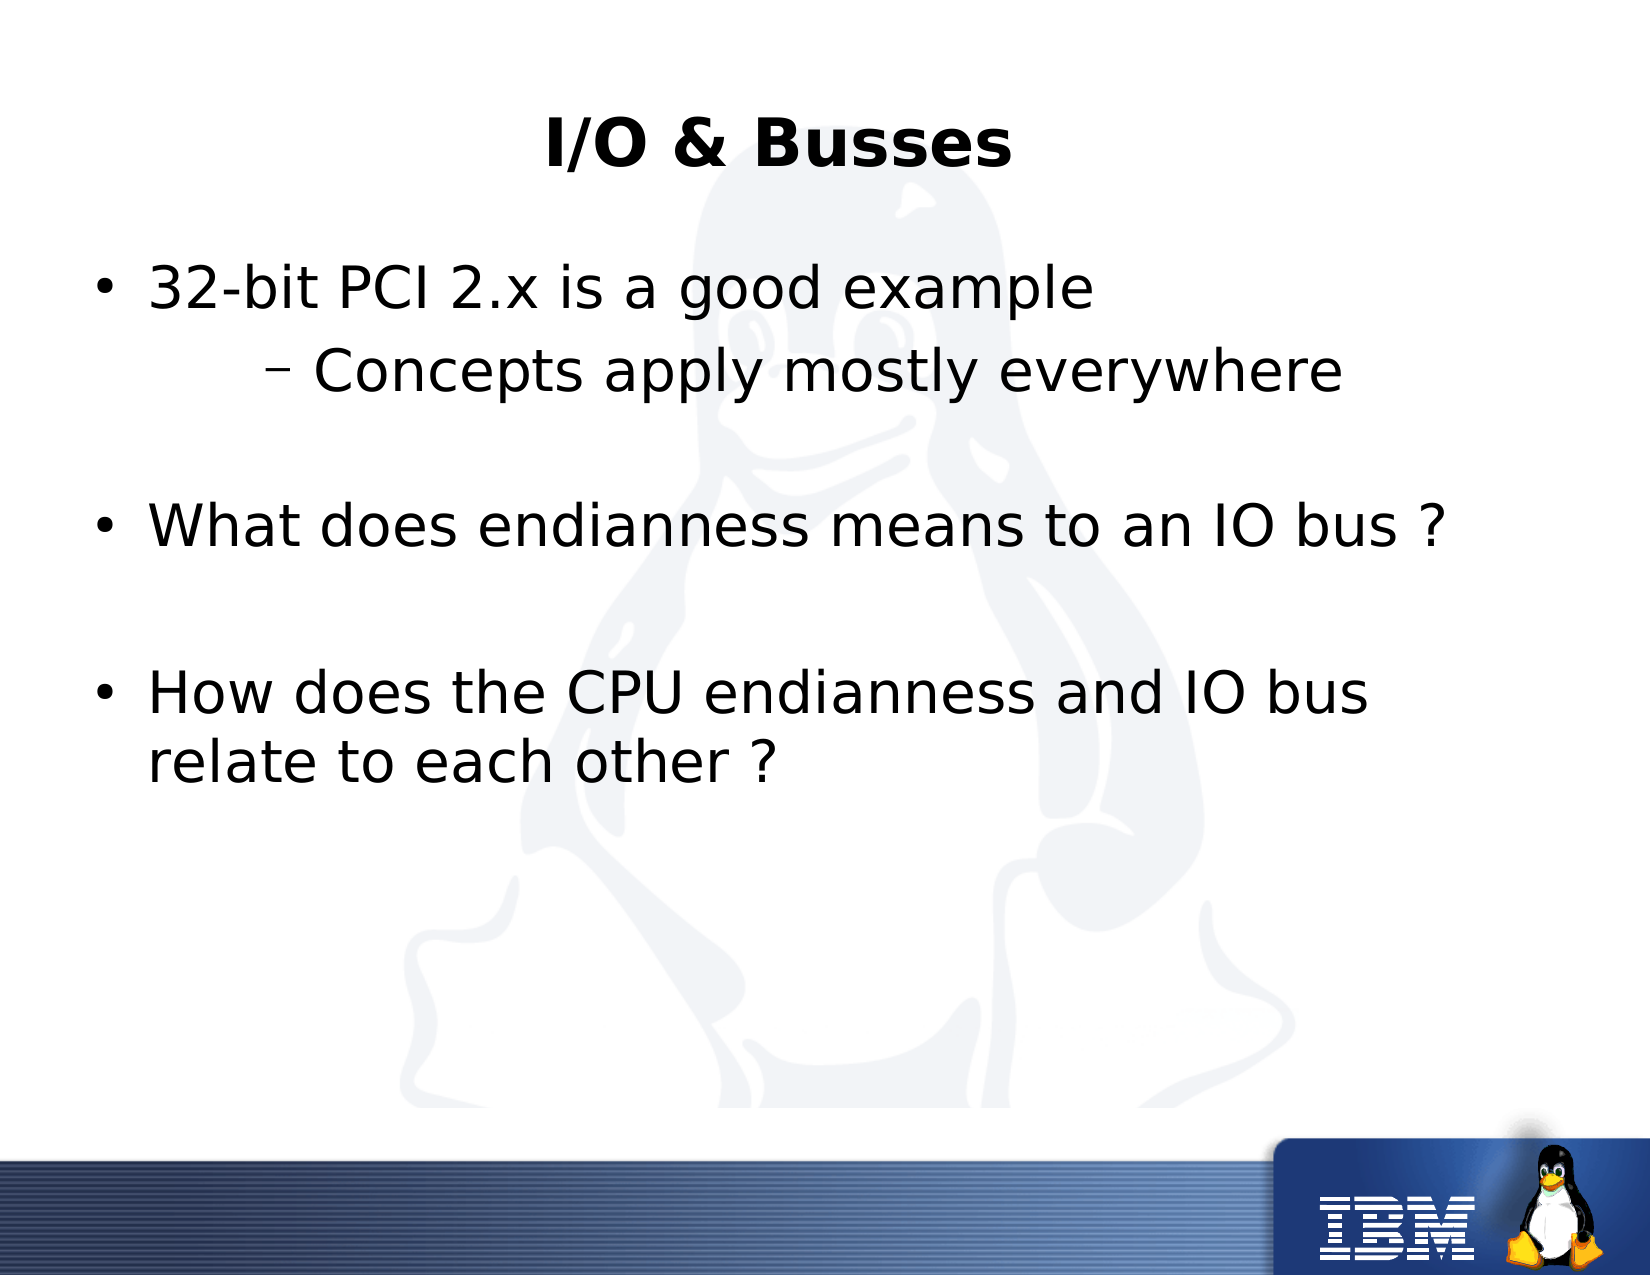

# I/O & Busses
32-bit PCI 2.x is a good example
Concepts apply mostly everywhere
What does endianness means to an IO bus ?
How does the CPU endianness and IO bus relate to each other ?